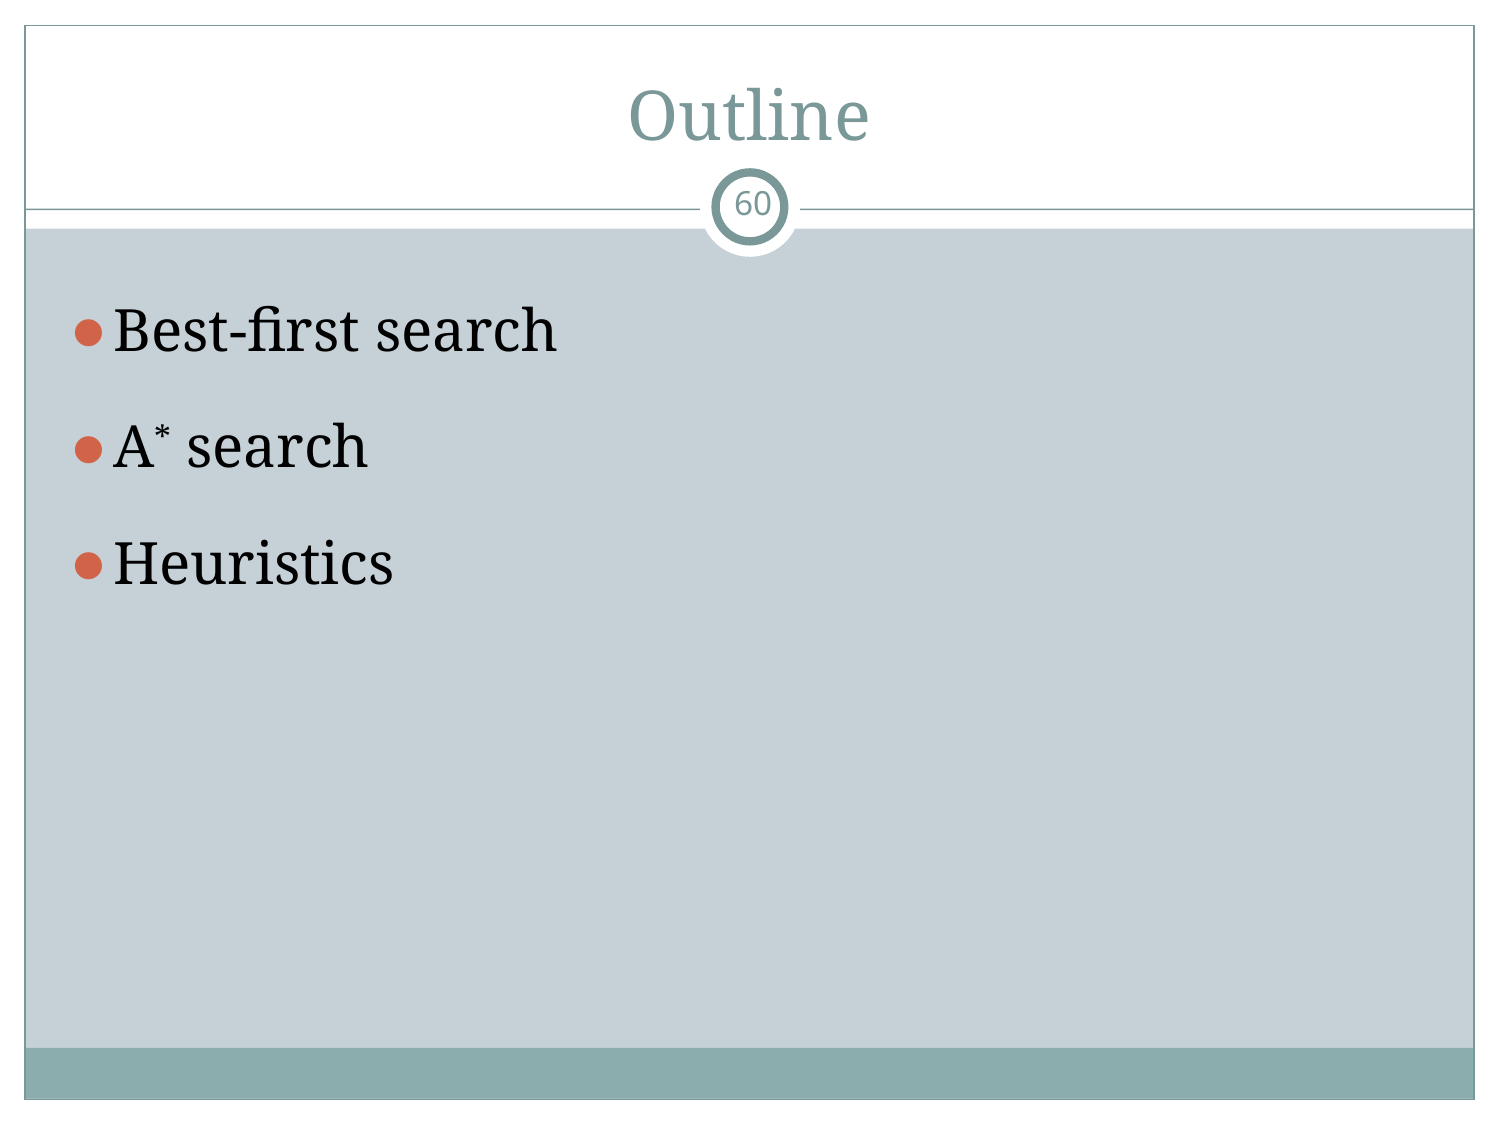

# Outline
Best-first search
A* search
Heuristics